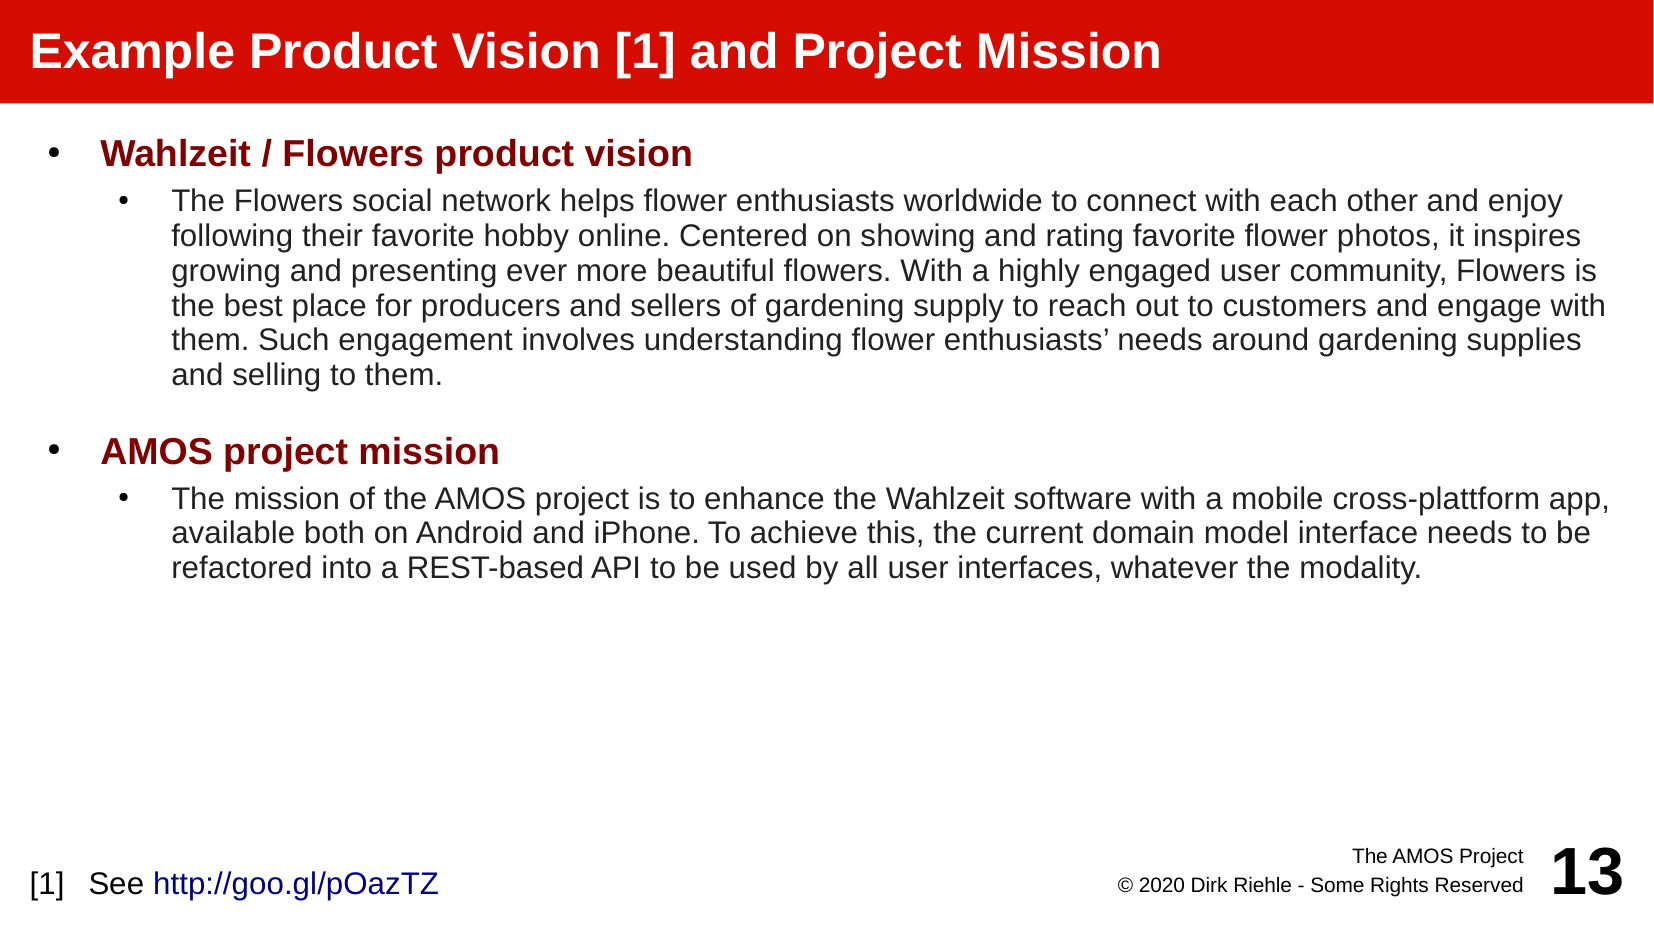

# Example Product Vision [1] and Project Mission
Wahlzeit / Flowers product vision
The Flowers social network helps flower enthusiasts worldwide to connect with each other and enjoy following their favorite hobby online. Centered on showing and rating favorite flower photos, it inspires growing and presenting ever more beautiful flowers. With a highly engaged user community, Flowers is the best place for producers and sellers of gardening supply to reach out to customers and engage with them. Such engagement involves understanding flower enthusiasts’ needs around gardening supplies and selling to them.
AMOS project mission
The mission of the AMOS project is to enhance the Wahlzeit software with a mobile cross-plattform app, available both on Android and iPhone. To achieve this, the current domain model interface needs to be refactored into a REST-based API to be used by all user interfaces, whatever the modality.
[1]	See http://goo.gl/pOazTZ
The AMOS Project
13
© 2020 Dirk Riehle - Some Rights Reserved